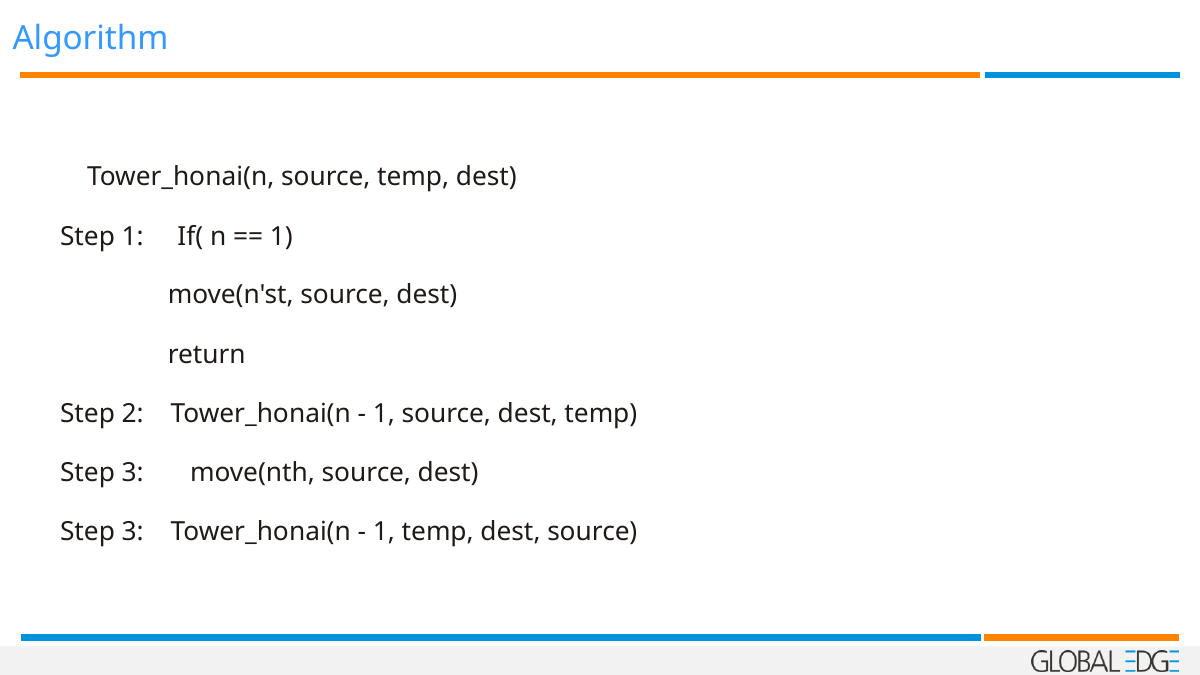

# Algorithm
 Tower_honai(n, source, temp, dest)
Step 1: If( n == 1)
 move(n'st, source, dest)
 return
Step 2: Tower_honai(n - 1, source, dest, temp)
Step 3: 	 move(nth, source, dest)
Step 3: Tower_honai(n - 1, temp, dest, source)